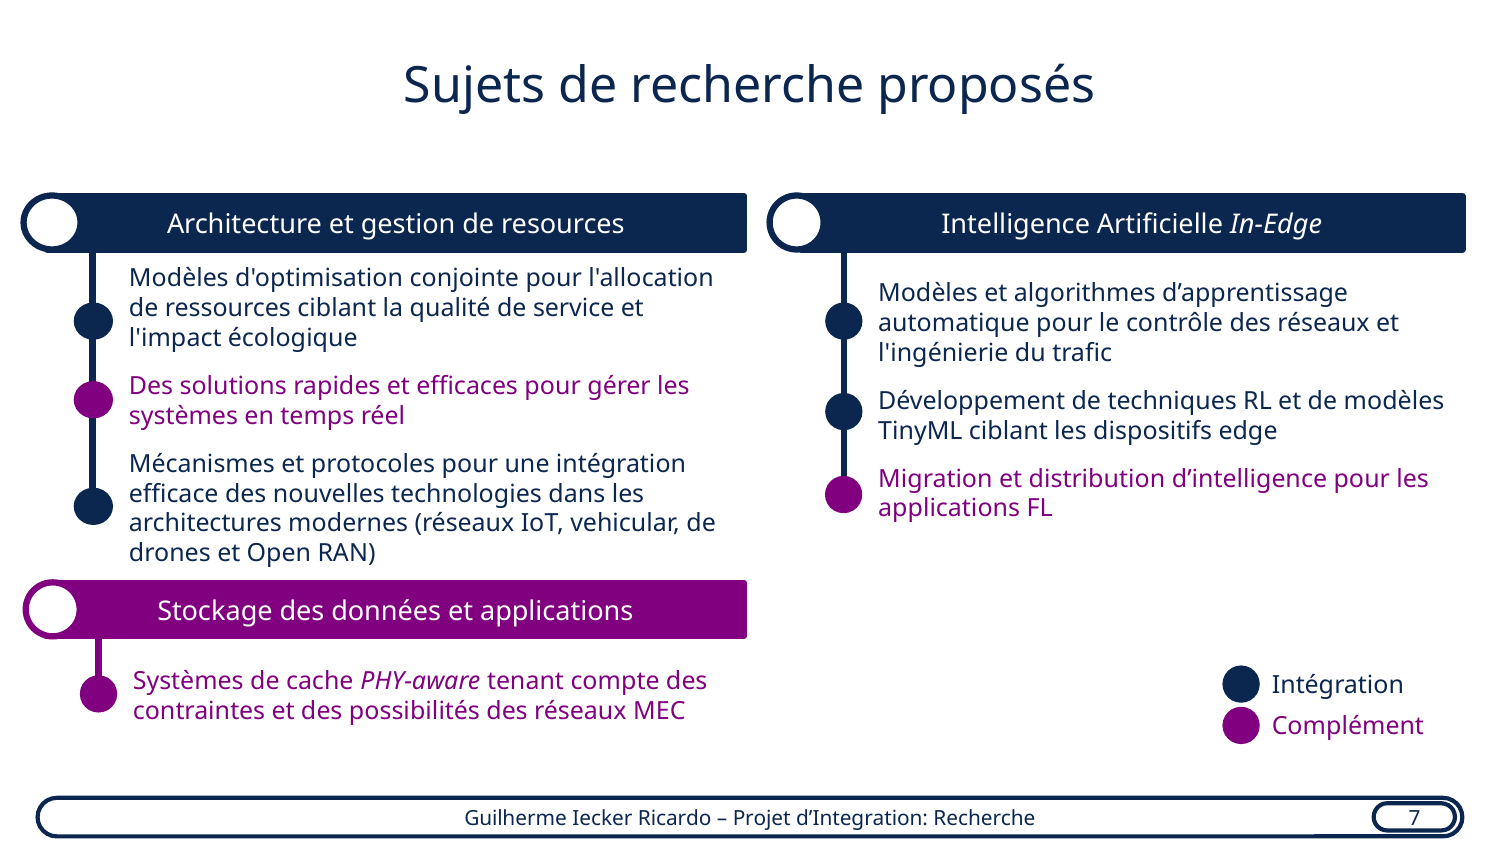

Sujets de recherche proposés
Architecture et gestion de resources
Modèles d'optimisation conjointe pour l'allocation de ressources ciblant la qualité de service et l'impact écologique
Des solutions rapides et efficaces pour gérer les systèmes en temps réel
Mécanismes et protocoles pour une intégration efficace des nouvelles technologies dans les architectures modernes (réseaux IoT, vehicular, de drones et Open RAN)
Intelligence Artificielle In-Edge
Modèles et algorithmes d’apprentissage automatique pour le contrôle des réseaux et l'ingénierie du trafic
Développement de techniques RL et de modèles TinyML ciblant les dispositifs edge
Migration et distribution d’intelligence pour les applications FL
Stockage des données et applications
Systèmes de cache PHY-aware tenant compte des contraintes et des possibilités des réseaux MEC
Intégration
Complément
Guilherme Iecker Ricardo – Projet d’Integration: Recherche
7